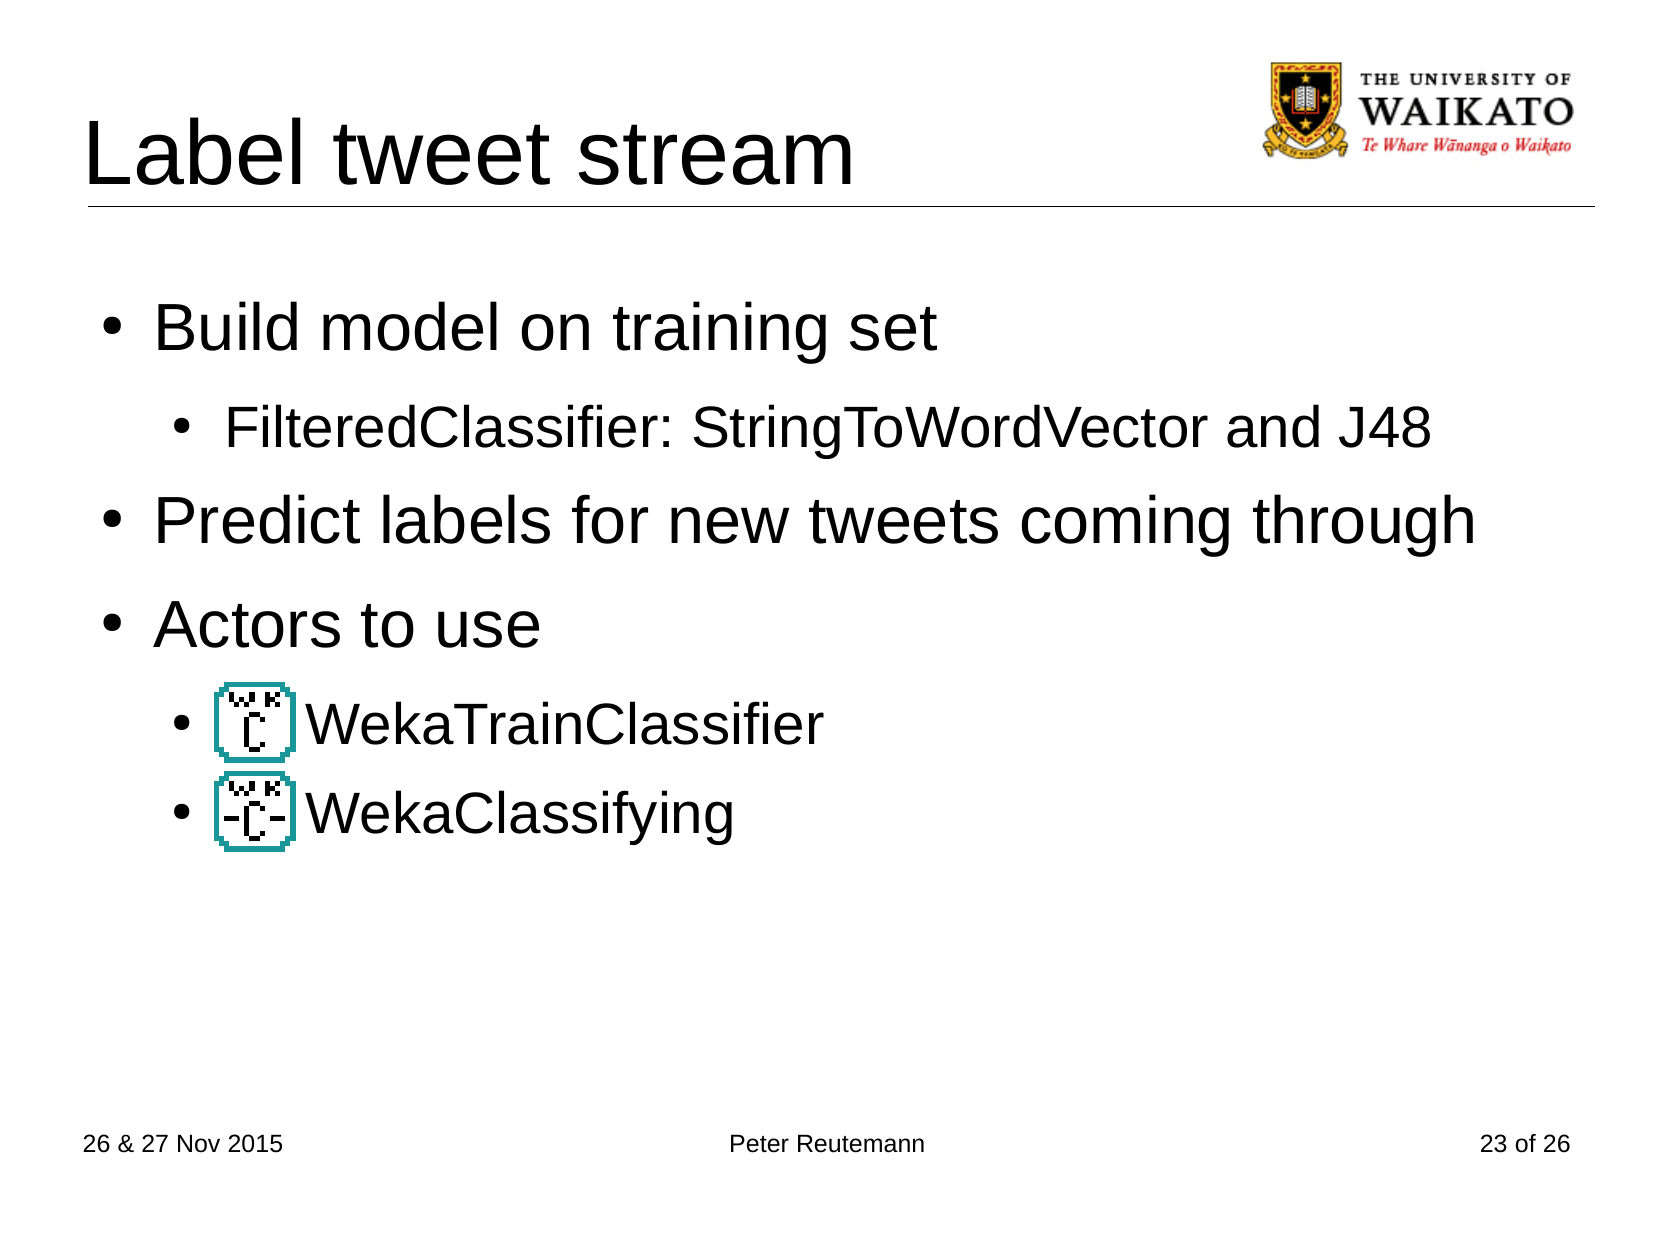

# Label tweet stream
Build model on training set
FilteredClassifier: StringToWordVector and J48
Predict labels for new tweets coming through
Actors to use
 WekaTrainClassifier
 WekaClassifying
26 & 27 Nov 2015
Peter Reutemann
23